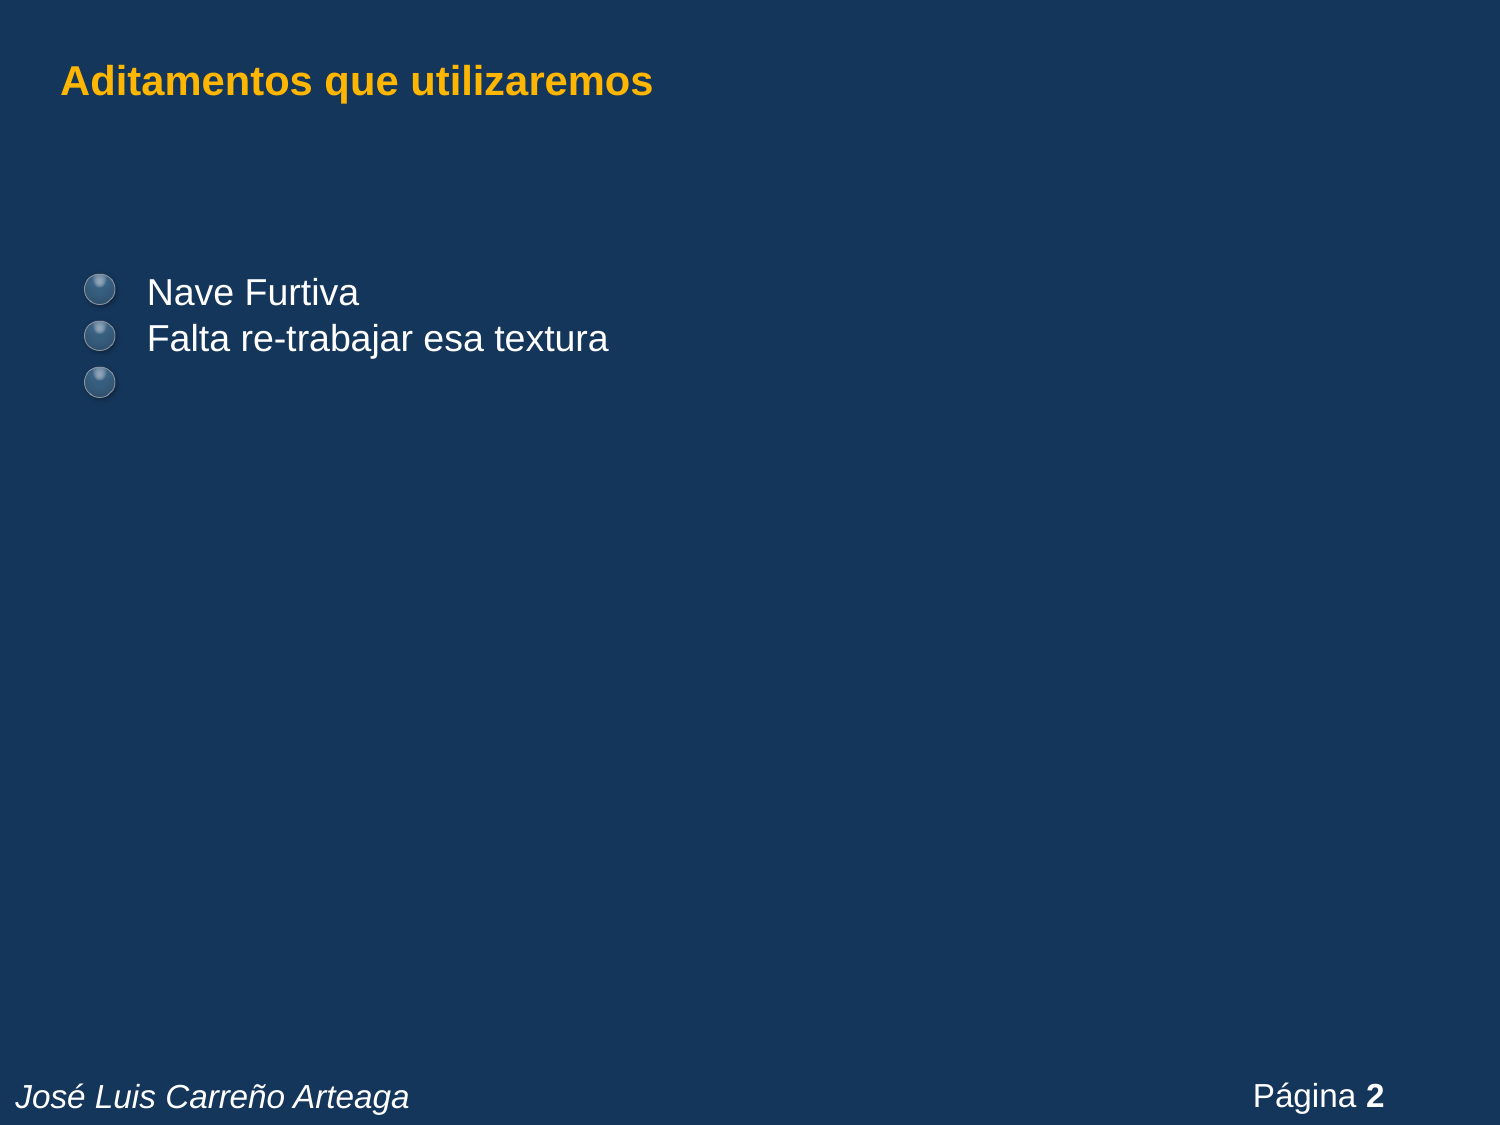

# Aditamentos que utilizaremos
Nave Furtiva
Falta re-trabajar esa textura